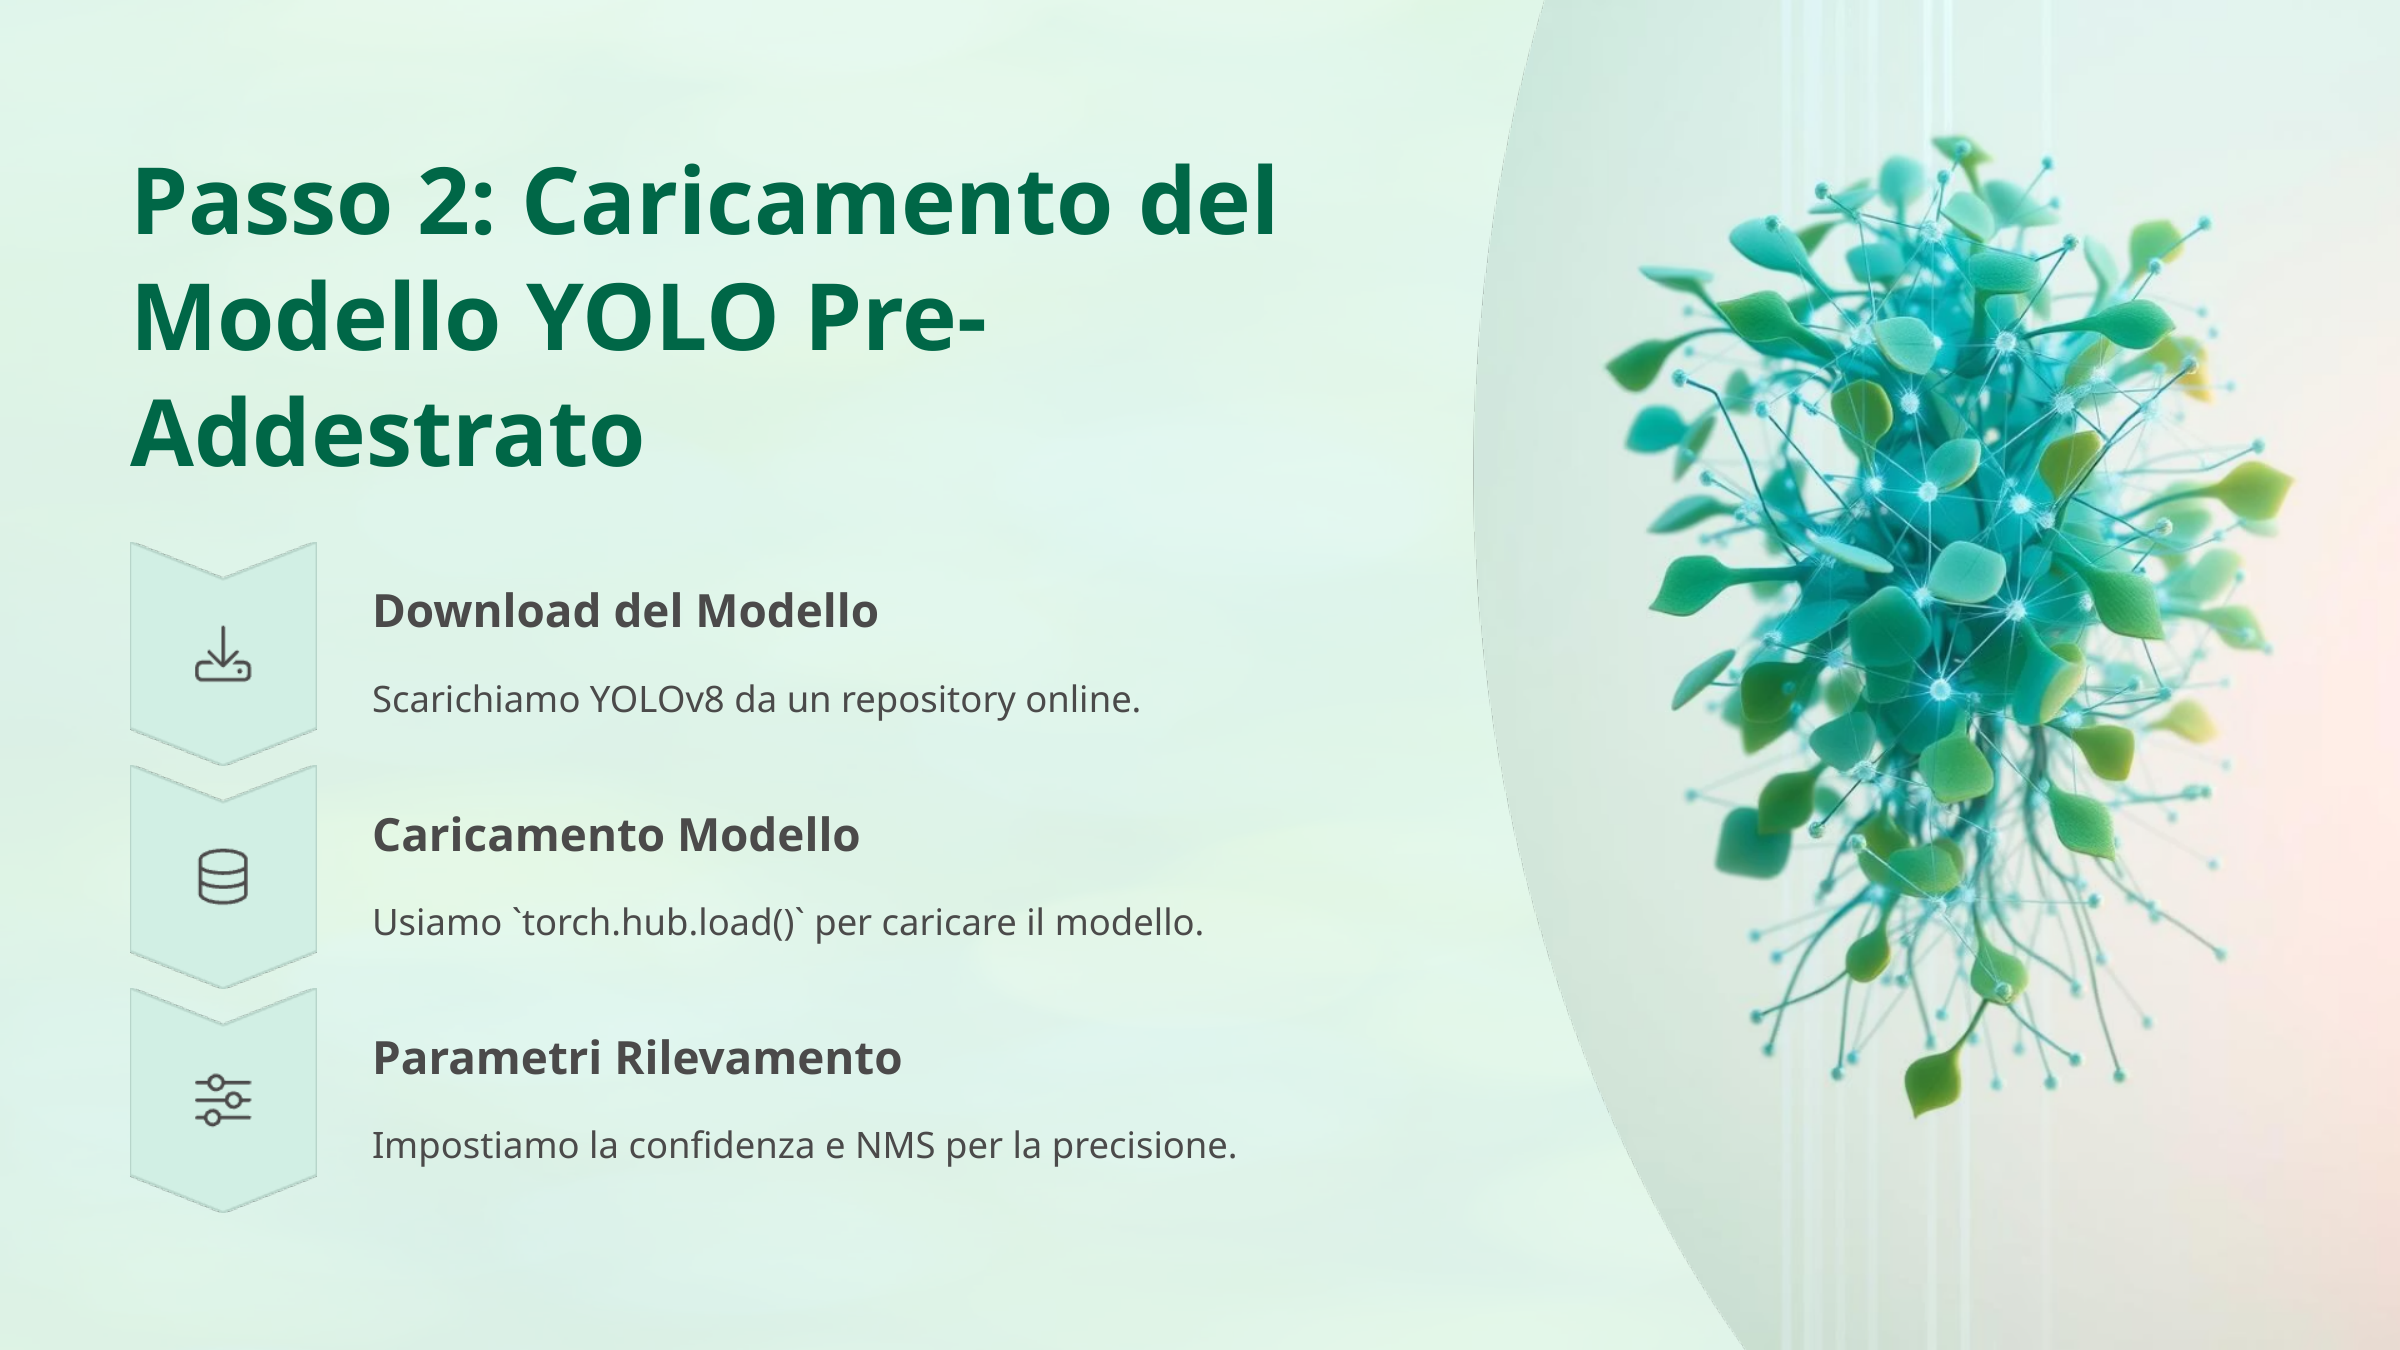

Passo 2: Caricamento del Modello YOLO Pre-Addestrato
Download del Modello
Scarichiamo YOLOv8 da un repository online.
Caricamento Modello
Usiamo `torch.hub.load()` per caricare il modello.
Parametri Rilevamento
Impostiamo la confidenza e NMS per la precisione.